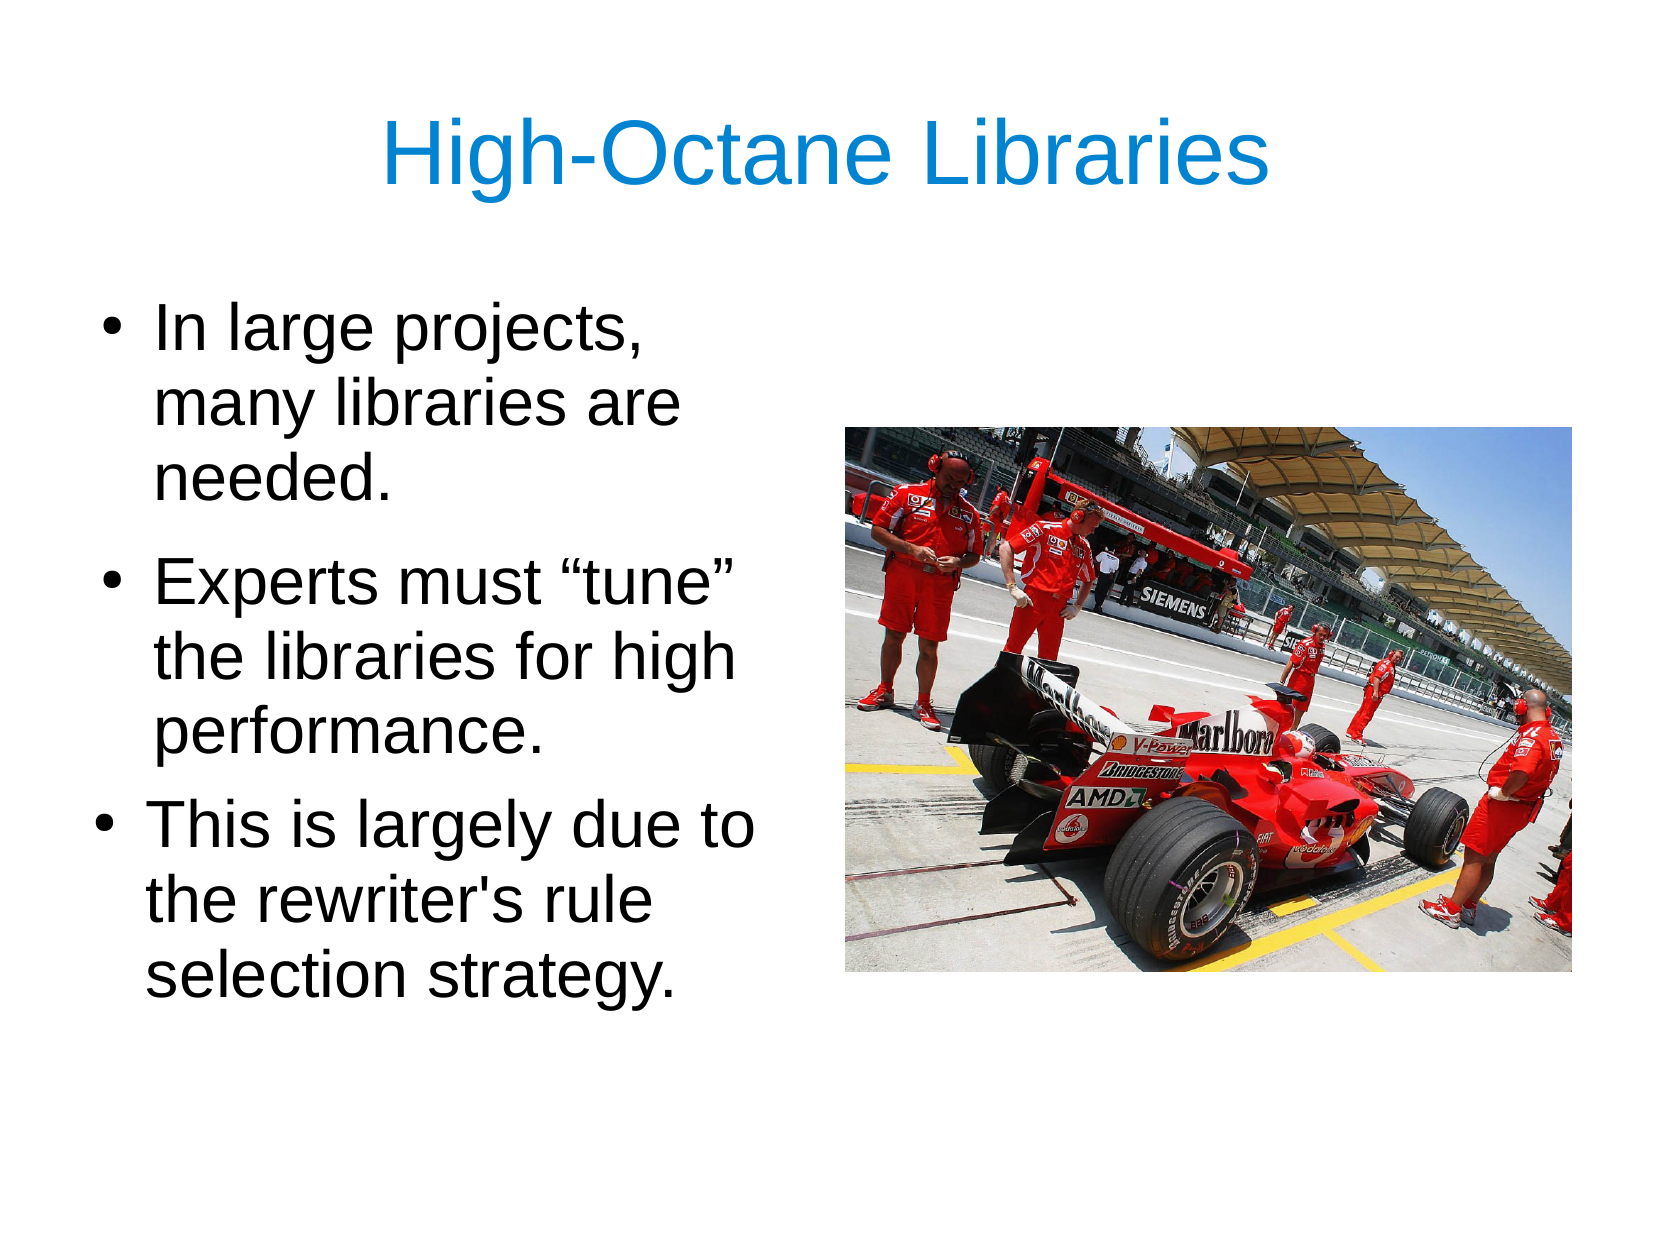

# High-Octane Libraries
In large projects, many libraries are needed.
Experts must “tune” the libraries for high performance.
This is largely due to the rewriter's rule selection strategy.